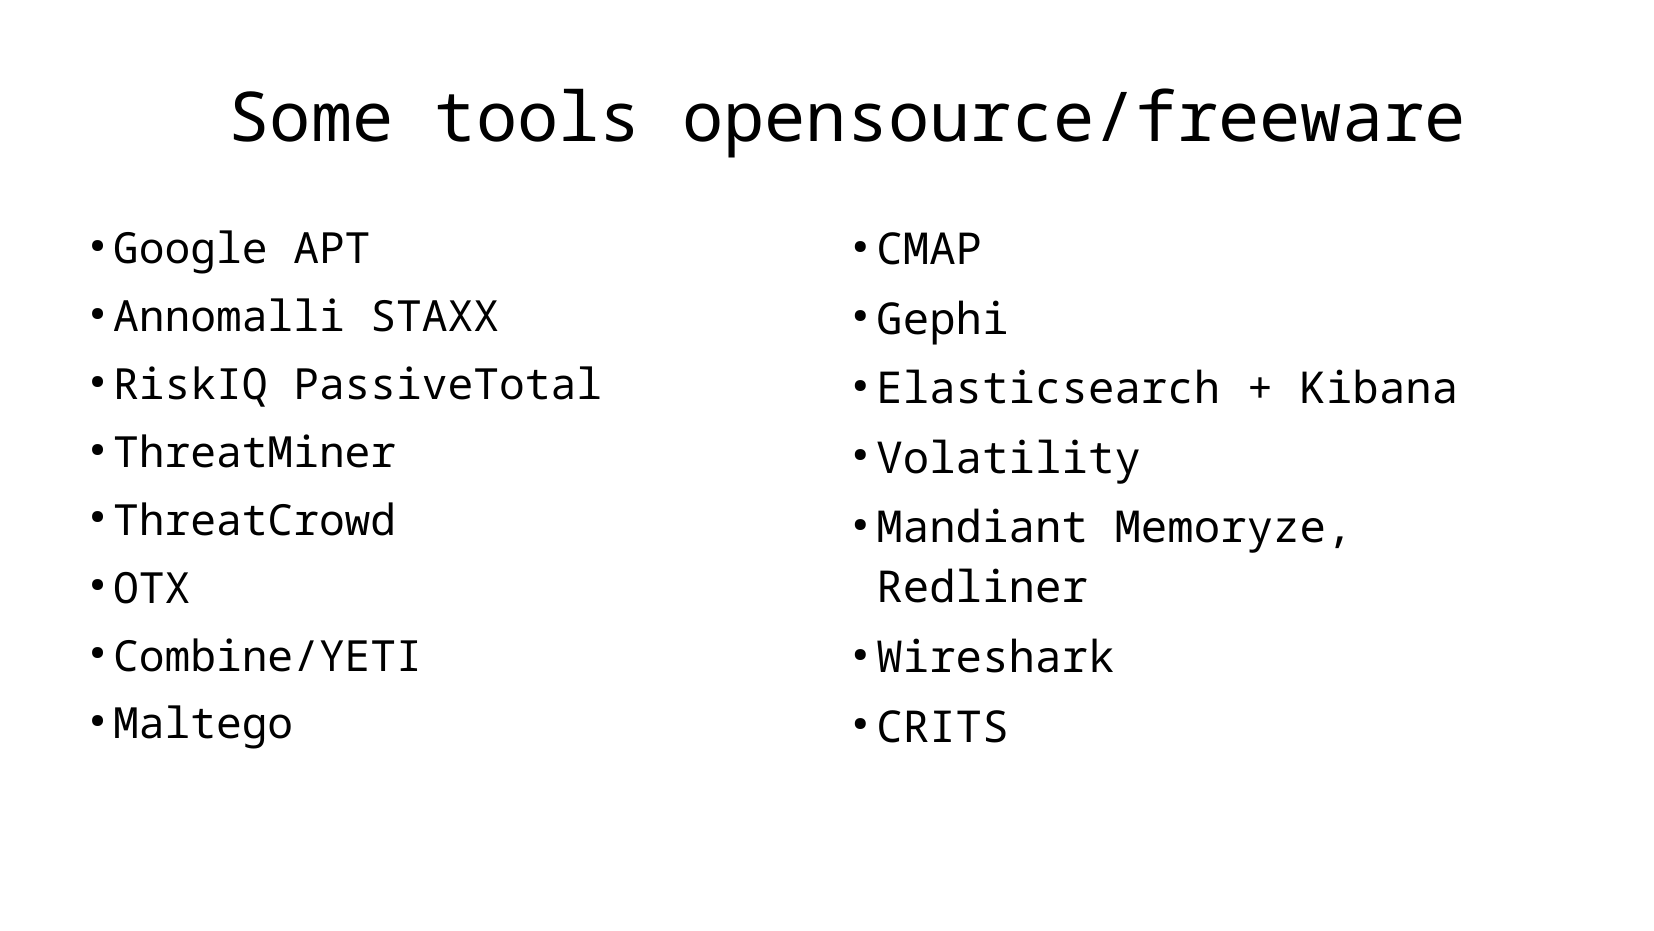

# Some tools opensource/freeware
Google APT
Annomalli STAXX
RiskIQ PassiveTotal
ThreatMiner
ThreatCrowd
OTX
Combine/YETI
Maltego
CMAP
Gephi
Elasticsearch + Kibana
Volatility
Mandiant Memoryze, Redliner
Wireshark
CRITS